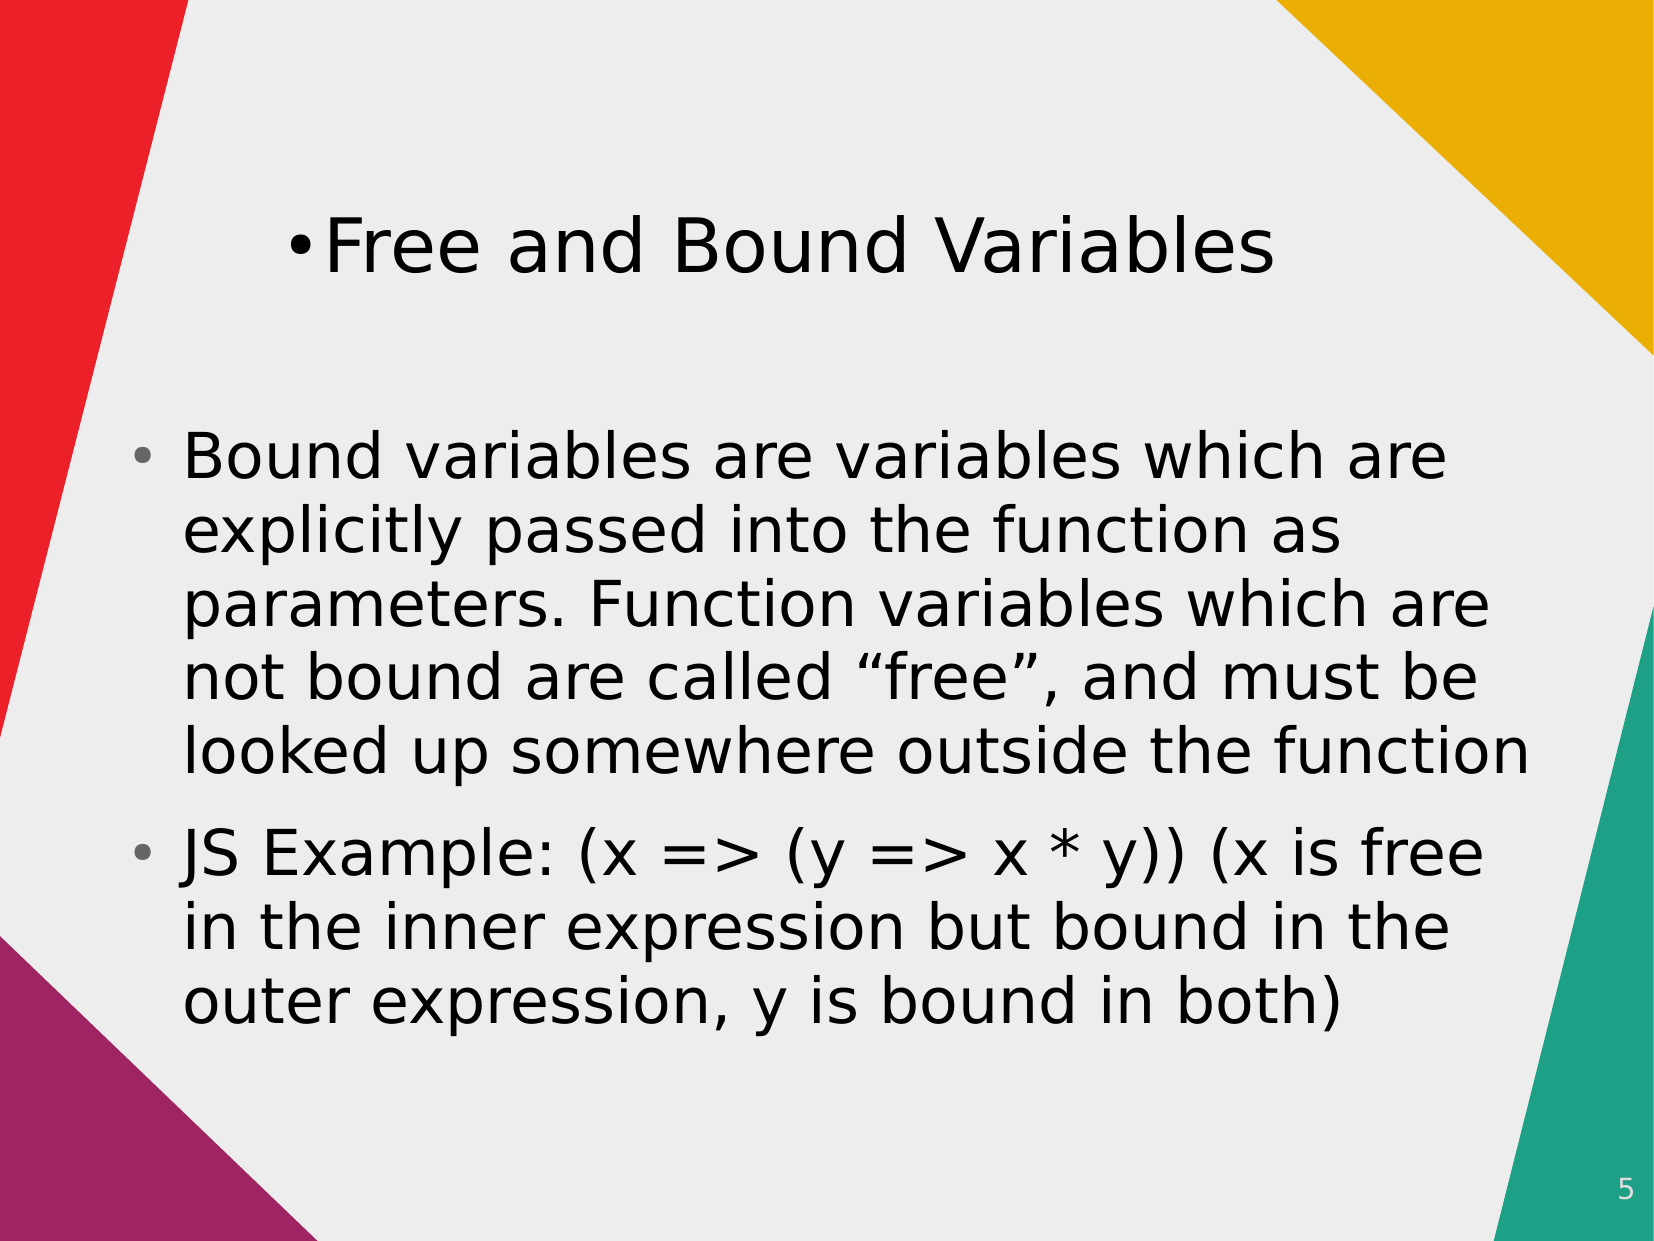

Free and Bound Variables
# Bound variables are variables which are explicitly passed into the function as parameters. Function variables which are not bound are called “free”, and must be looked up somewhere outside the function
JS Example: (x => (y => x * y)) (x is free in the inner expression but bound in the outer expression, y is bound in both)
5